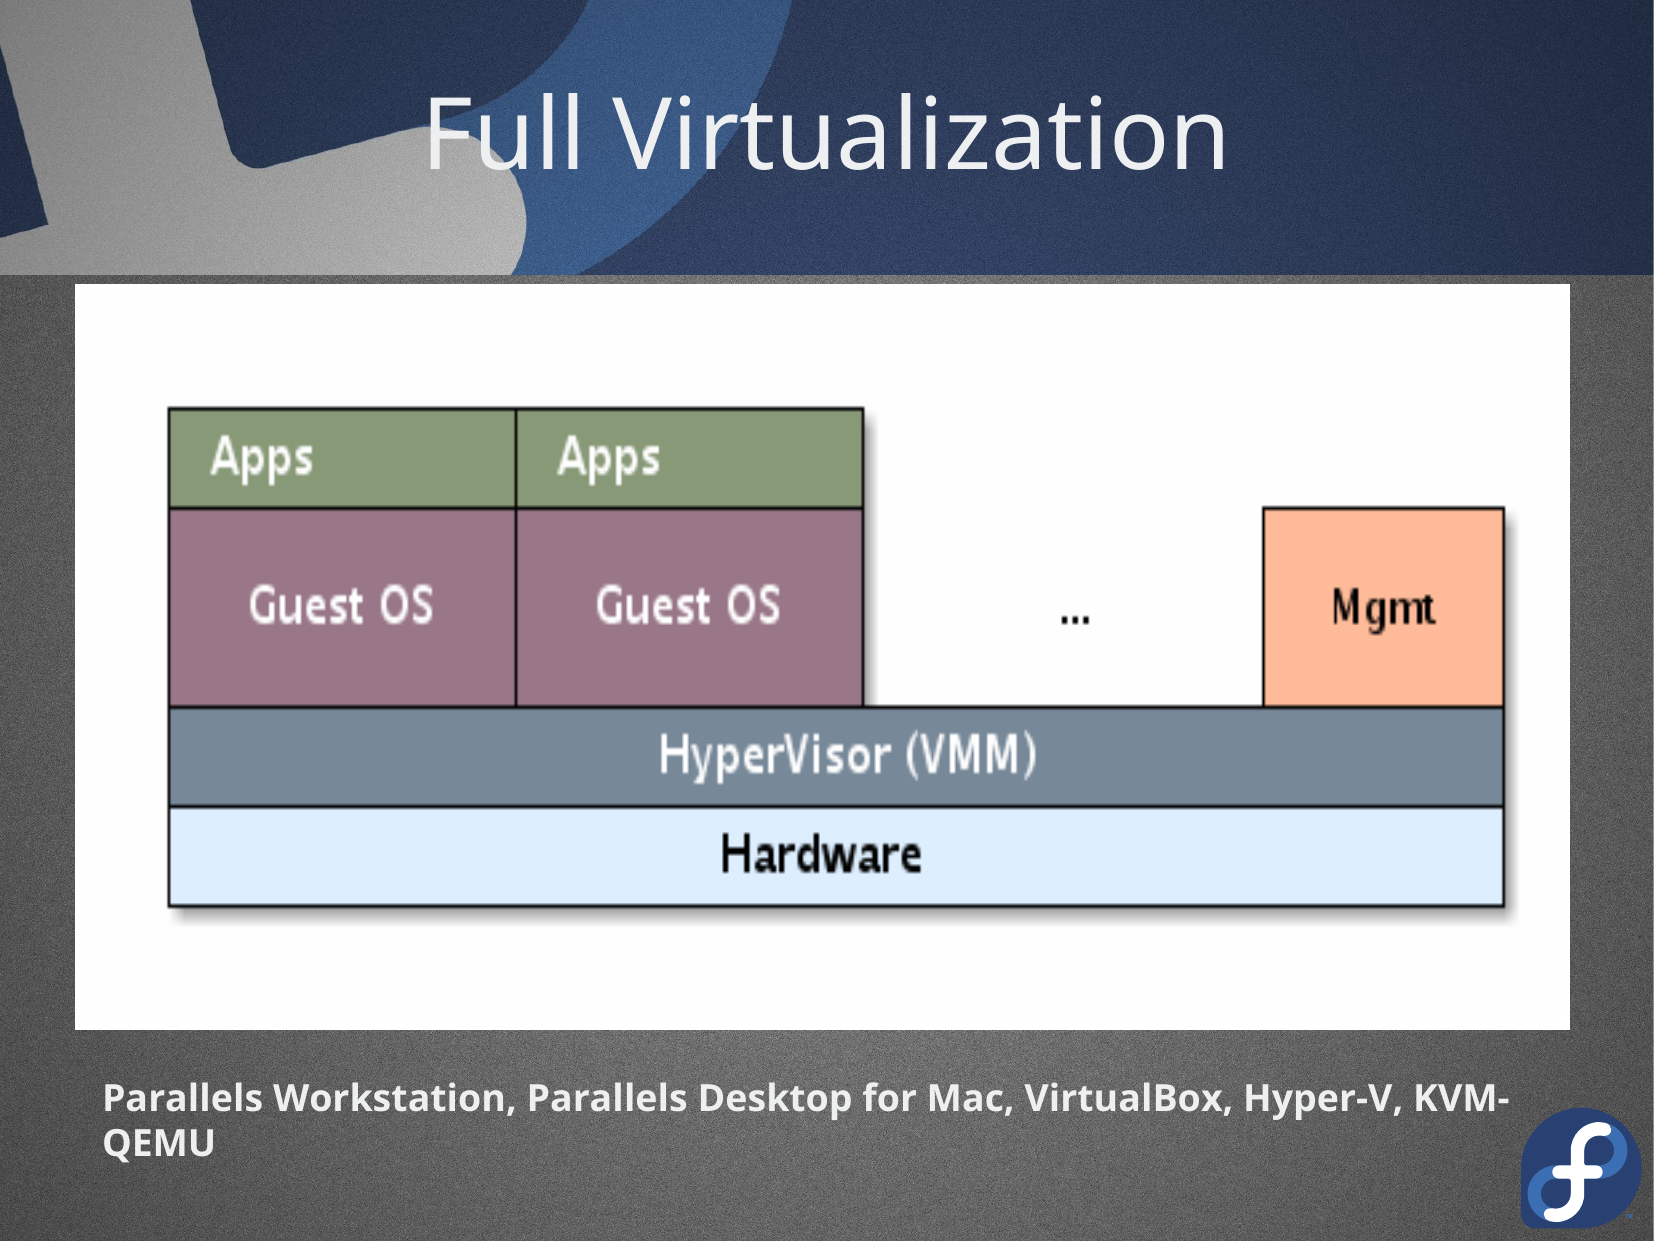

Full Virtualization
Parallels Workstation, Parallels Desktop for Mac, VirtualBox, Hyper-V, KVM-QEMU